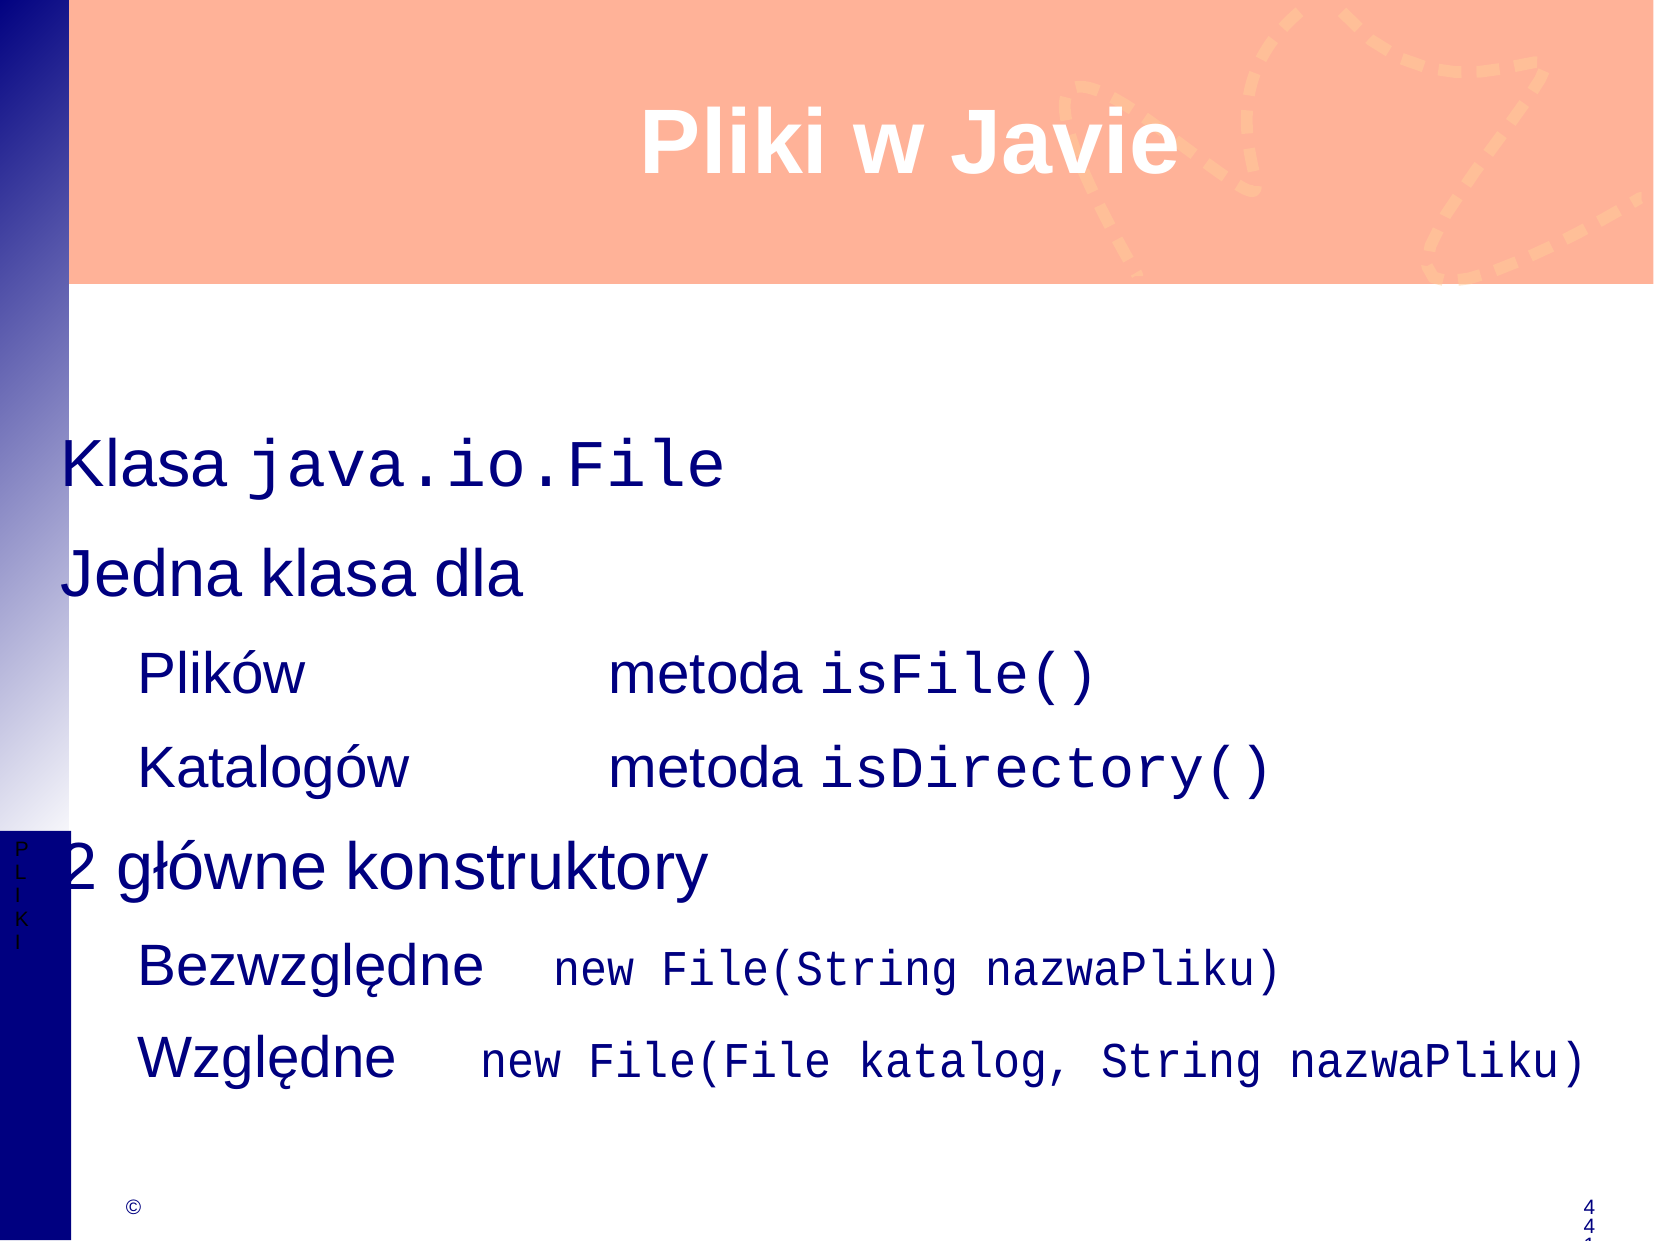

Pliki w Javie
# Klasa java.io.File
Jedna klasa dla
Plików 	metoda isFile()
Katalogów 	metoda isDirectory()
2 główne konstruktory
Bezwzględne 	new File(String nazwaPliku)
Względne 	new File(File katalog, String nazwaPliku)
P
L
I
K
I